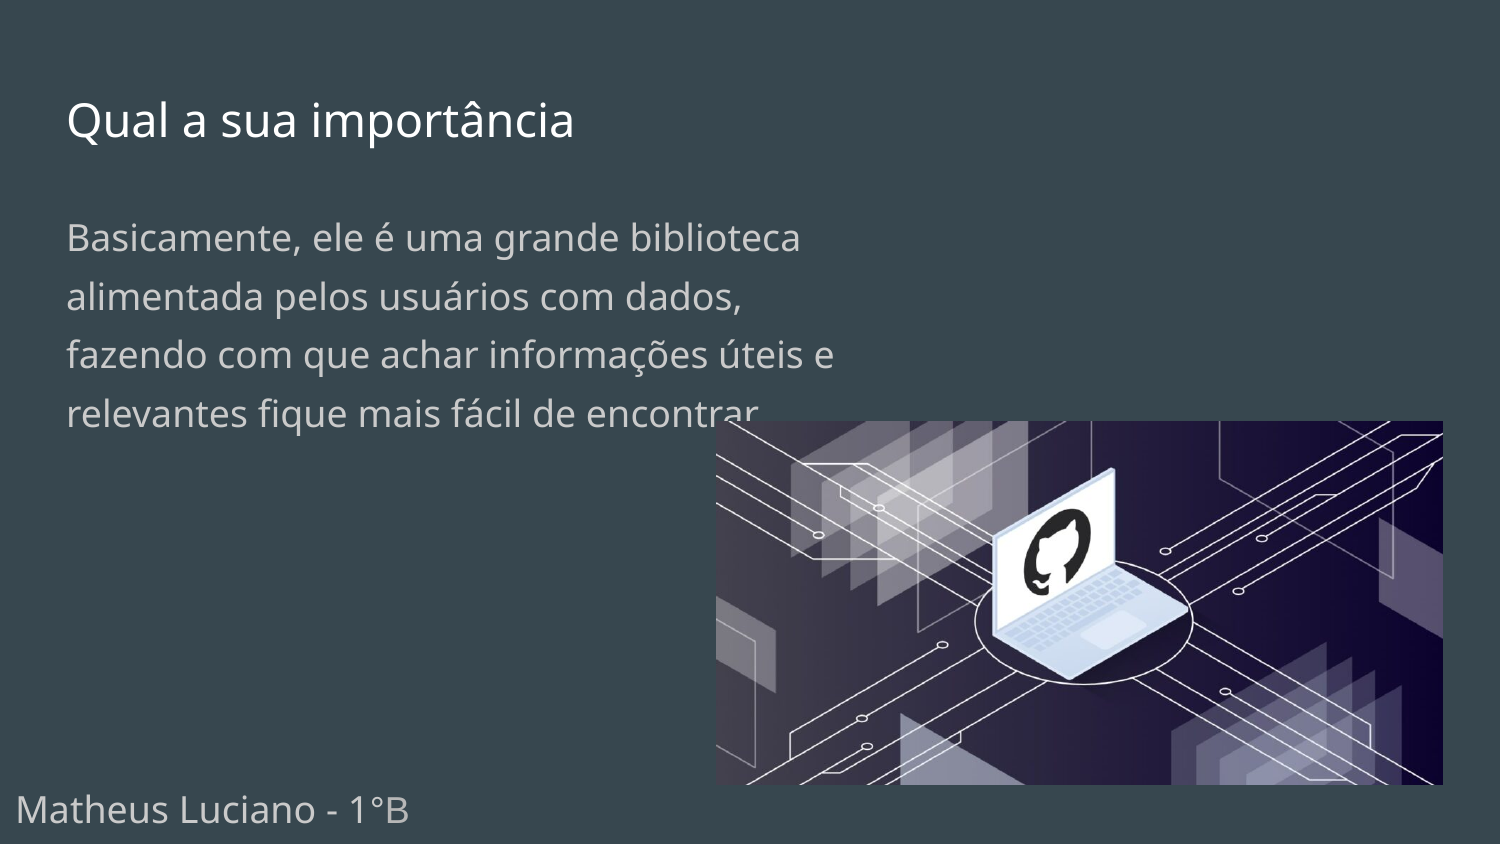

# Qual a sua importância
Basicamente, ele é uma grande biblioteca alimentada pelos usuários com dados, fazendo com que achar informações úteis e relevantes fique mais fácil de encontrar.